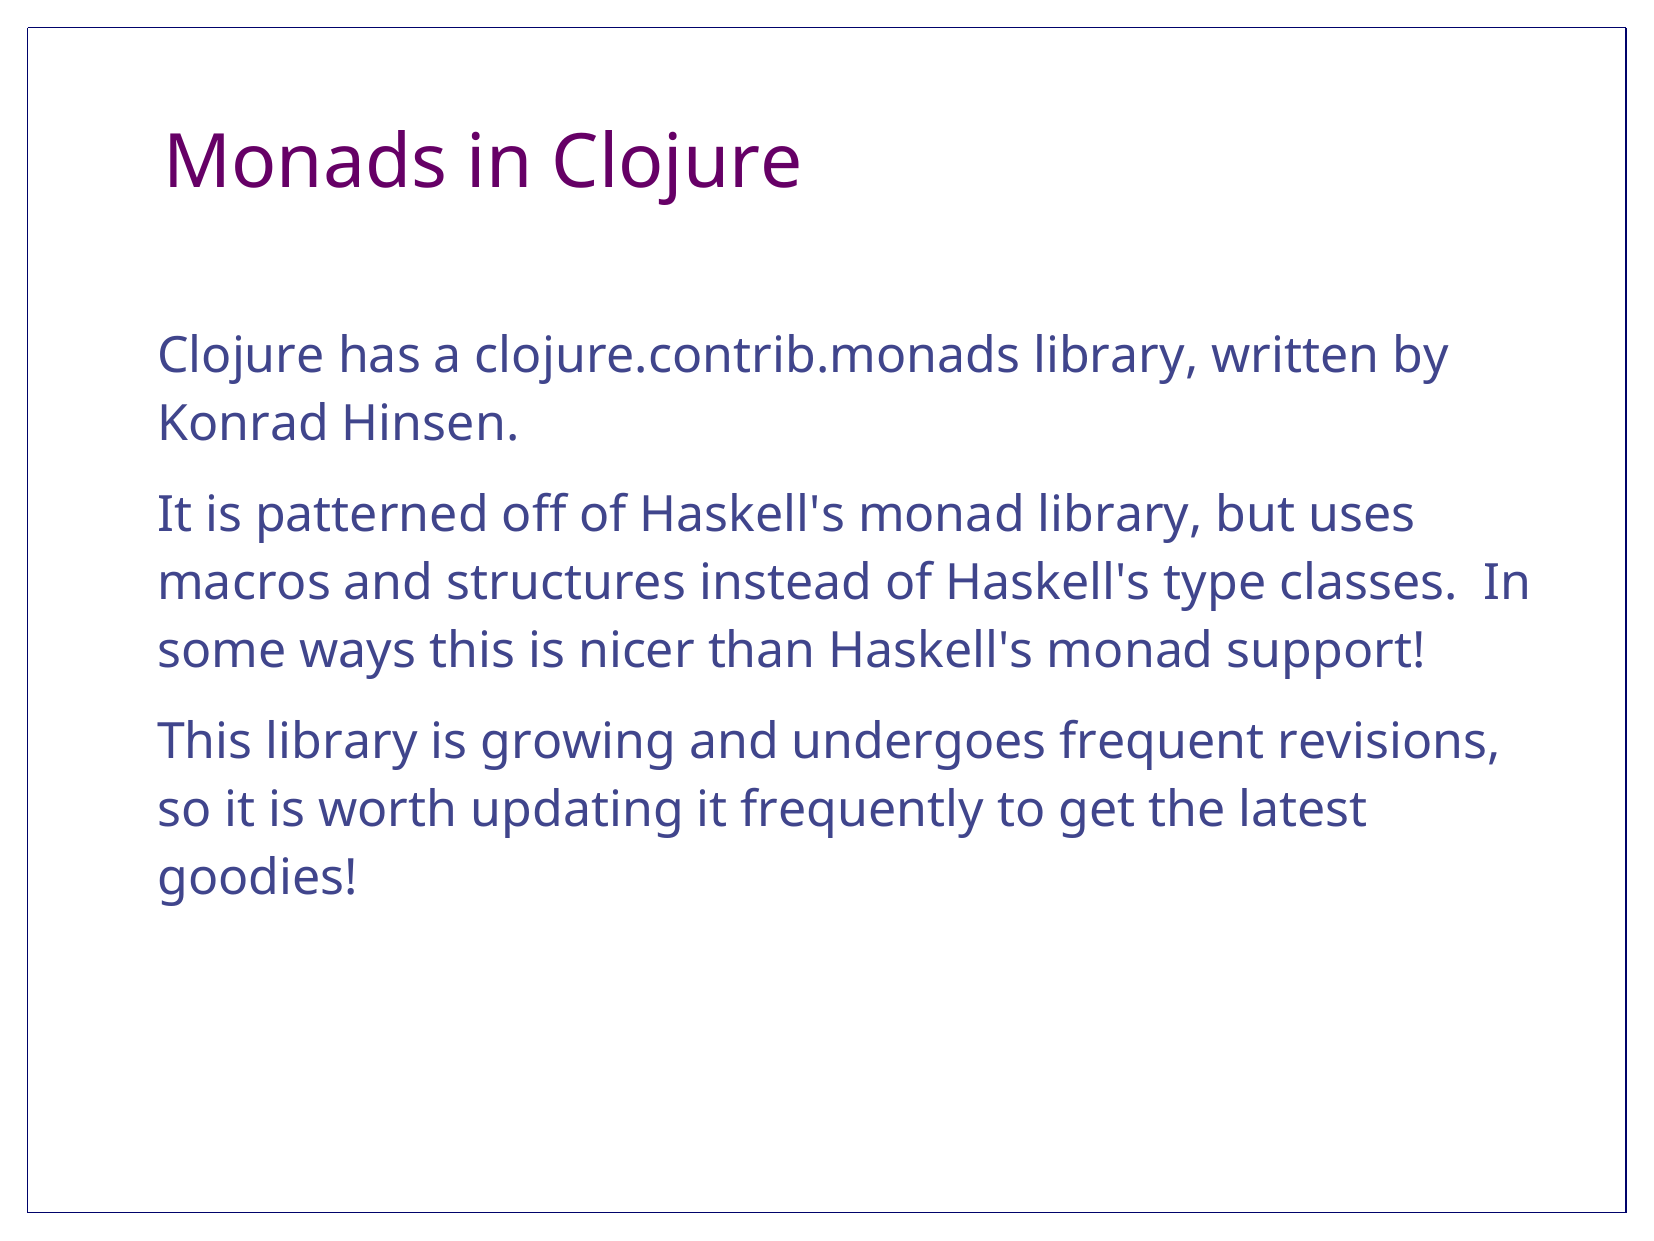

# Monads in Clojure
Clojure has a clojure.contrib.monads library, written by Konrad Hinsen.
It is patterned off of Haskell's monad library, but uses macros and structures instead of Haskell's type classes. In some ways this is nicer than Haskell's monad support!
This library is growing and undergoes frequent revisions, so it is worth updating it frequently to get the latest goodies!